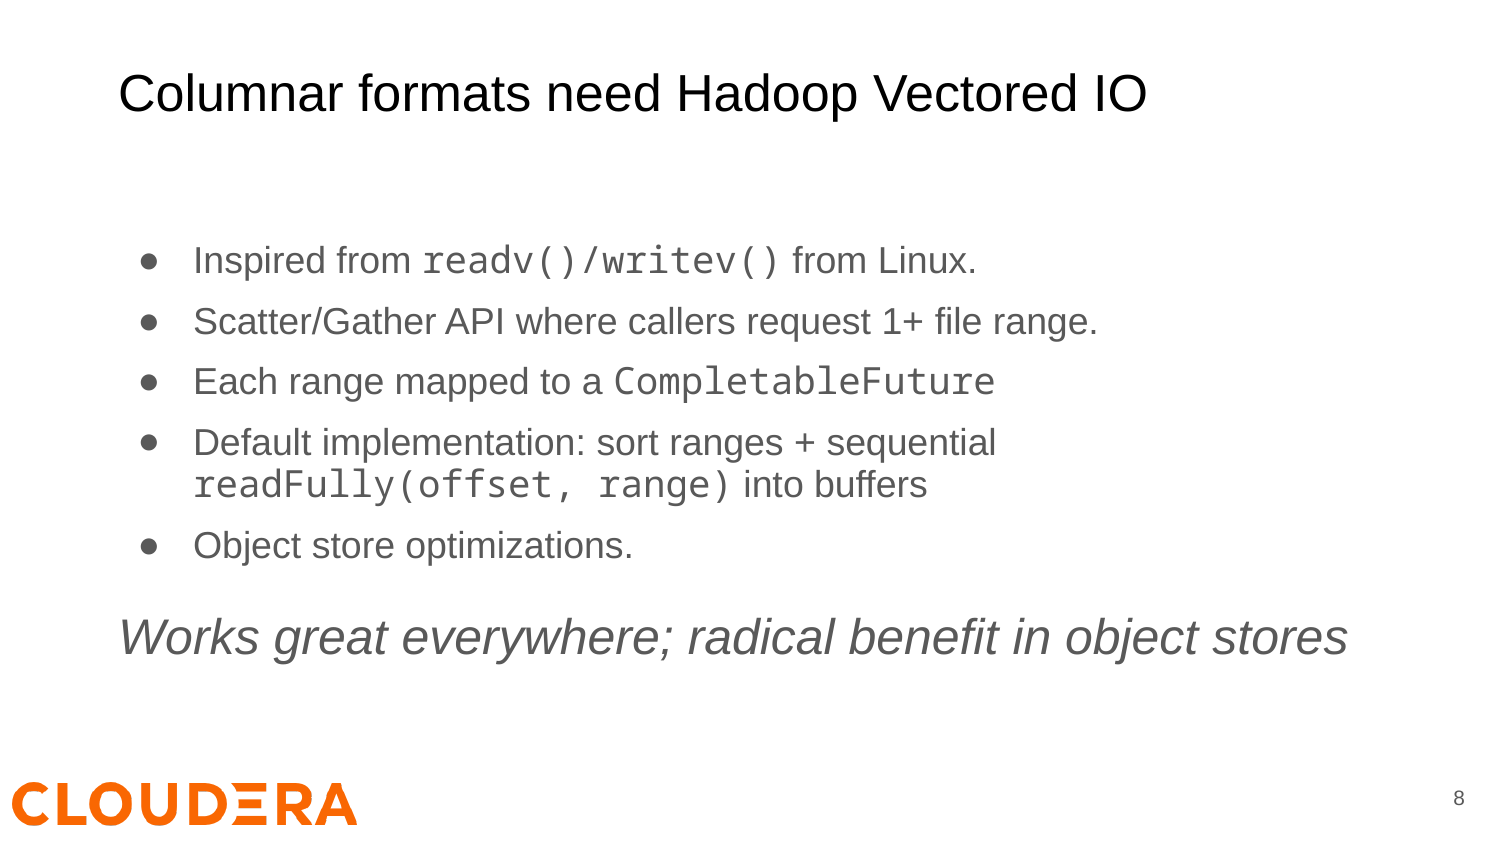

# Columnar formats need Hadoop Vectored IO
Inspired from readv()/writev() from Linux.
Scatter/Gather API where callers request 1+ file range.
Each range mapped to a CompletableFuture
Default implementation: sort ranges + sequential
readFully(offset, range) into buffers
Object store optimizations.
Works great everywhere; radical benefit in object stores